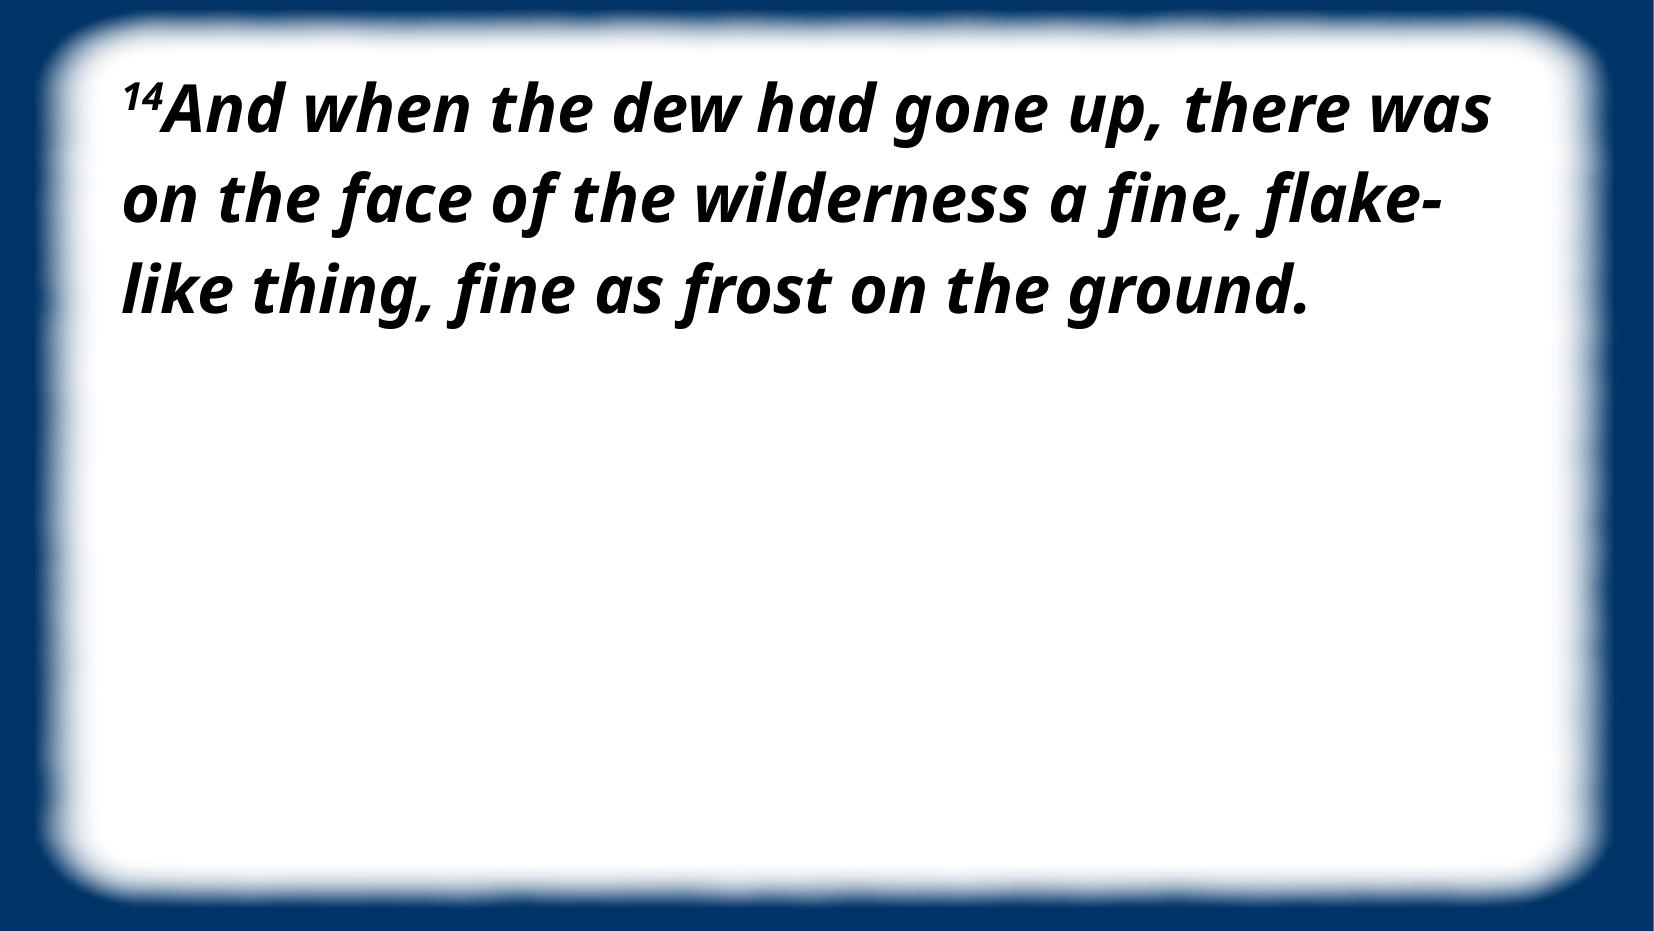

14And when the dew had gone up, there was on the face of the wilderness a fine, flake-like thing, fine as frost on the ground.